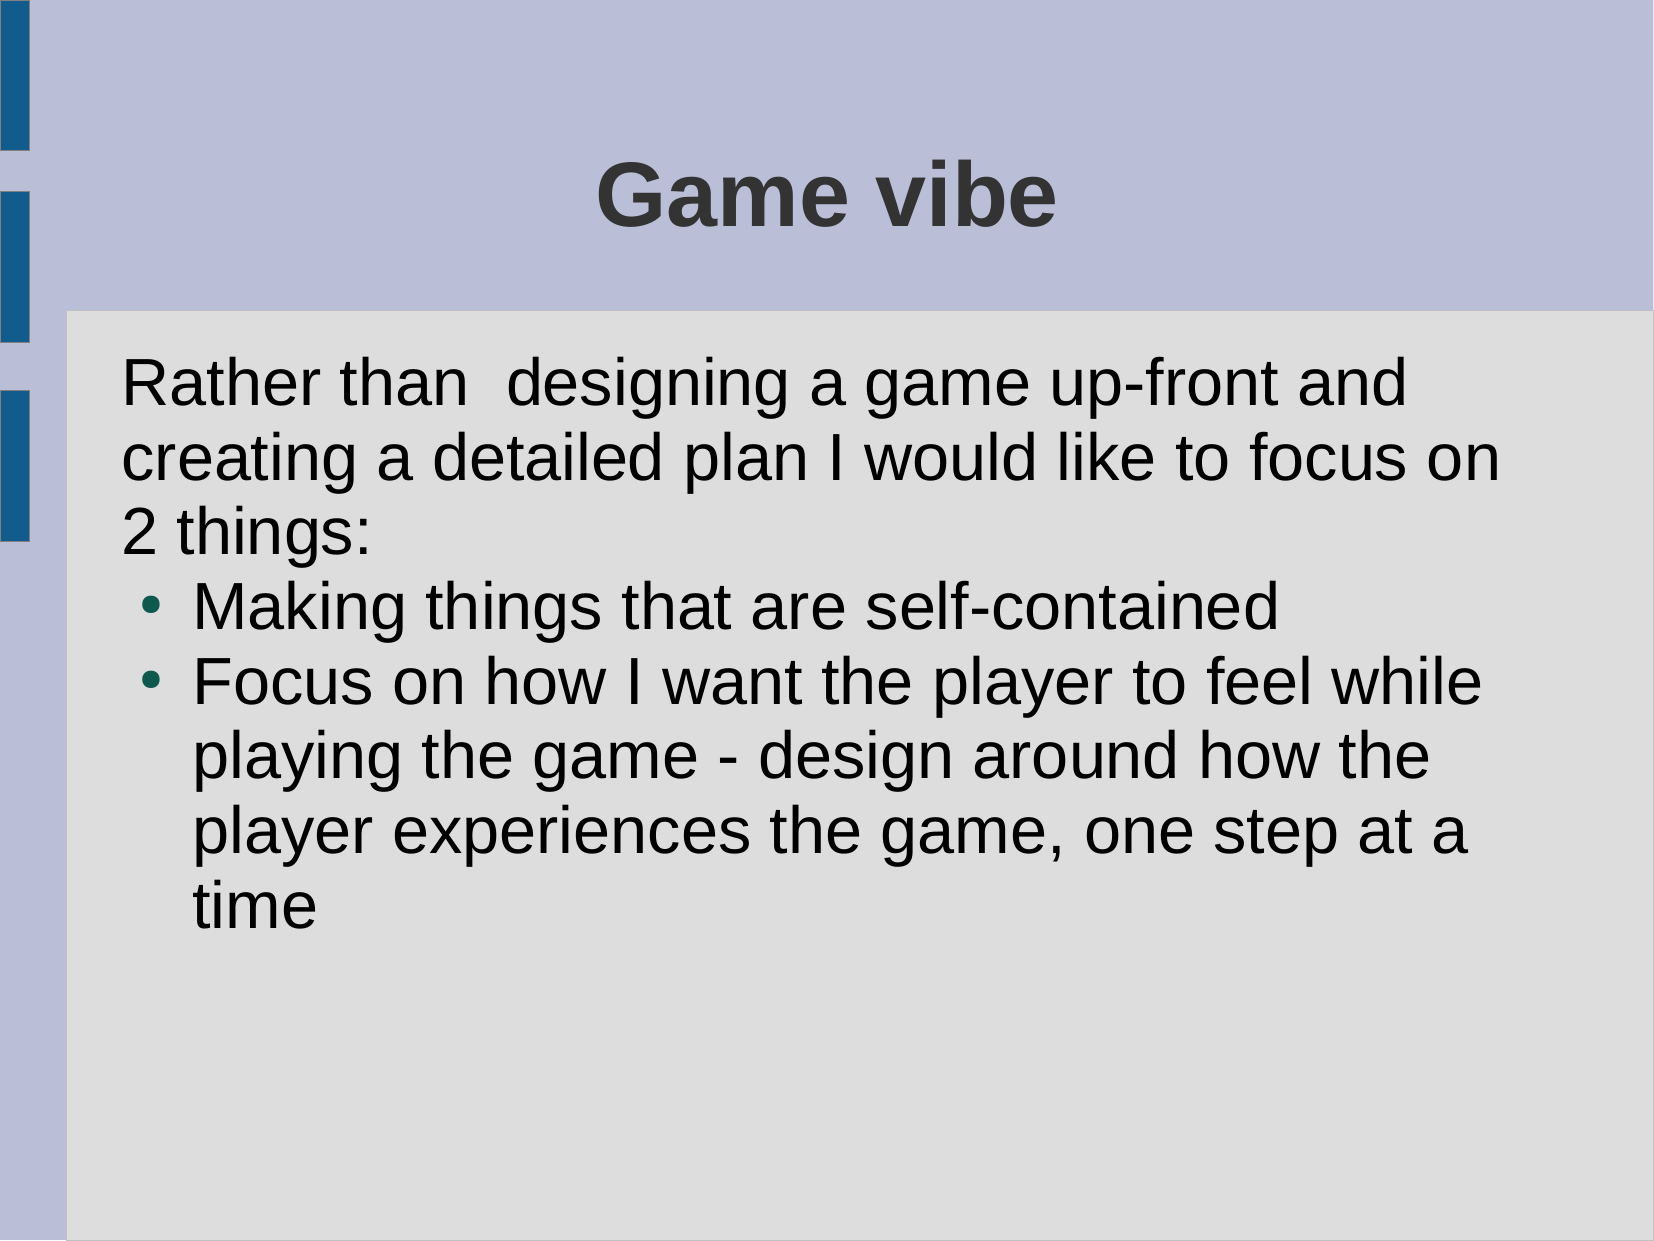

# Game vibe
Rather than designing a game up-front and creating a detailed plan I would like to focus on 2 things:
Making things that are self-contained
Focus on how I want the player to feel while playing the game - design around how the player experiences the game, one step at a time